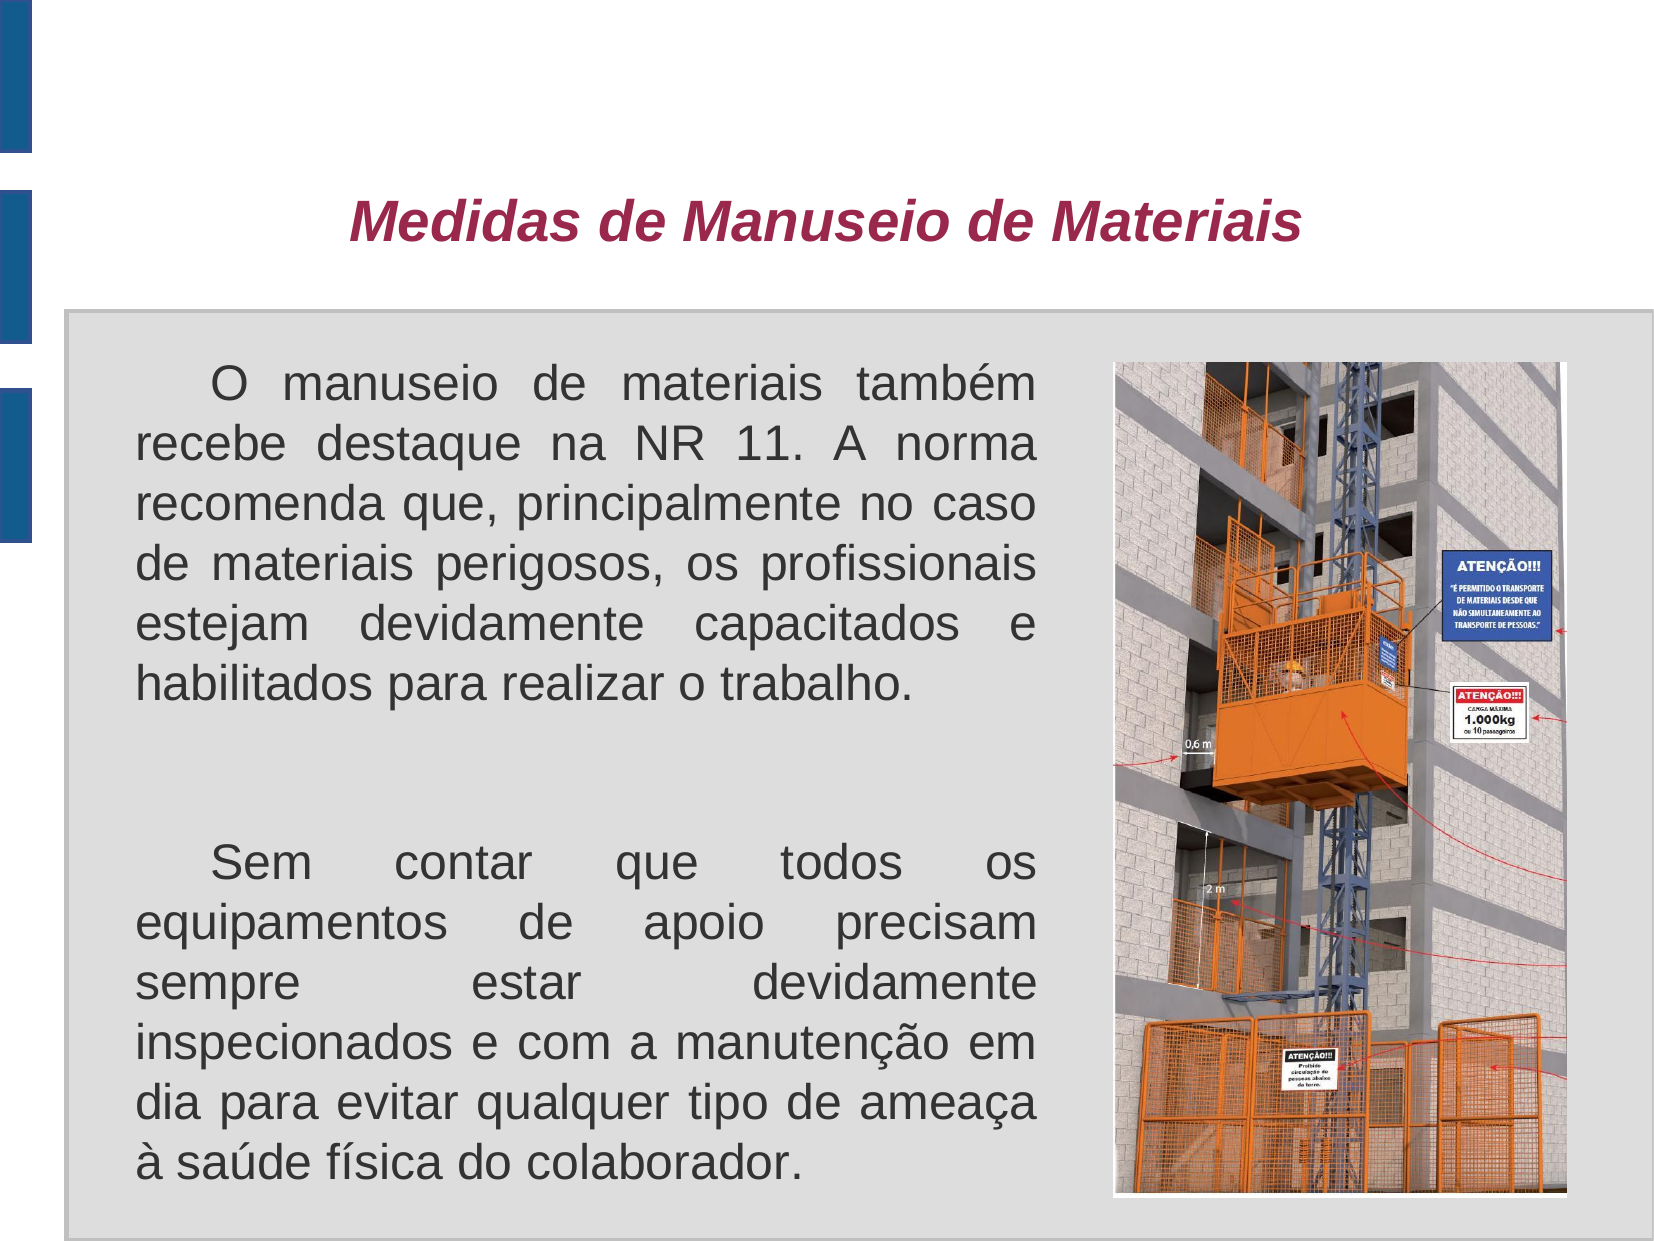

# Medidas de Manuseio de Materiais
	O manuseio de materiais também recebe destaque na NR 11. A norma recomenda que, principalmente no caso de materiais perigosos, os profissionais estejam devidamente capacitados e habilitados para realizar o trabalho.
	Sem contar que todos os equipamentos de apoio precisam sempre estar devidamente inspecionados e com a manutenção em dia para evitar qualquer tipo de ameaça à saúde física do colaborador.